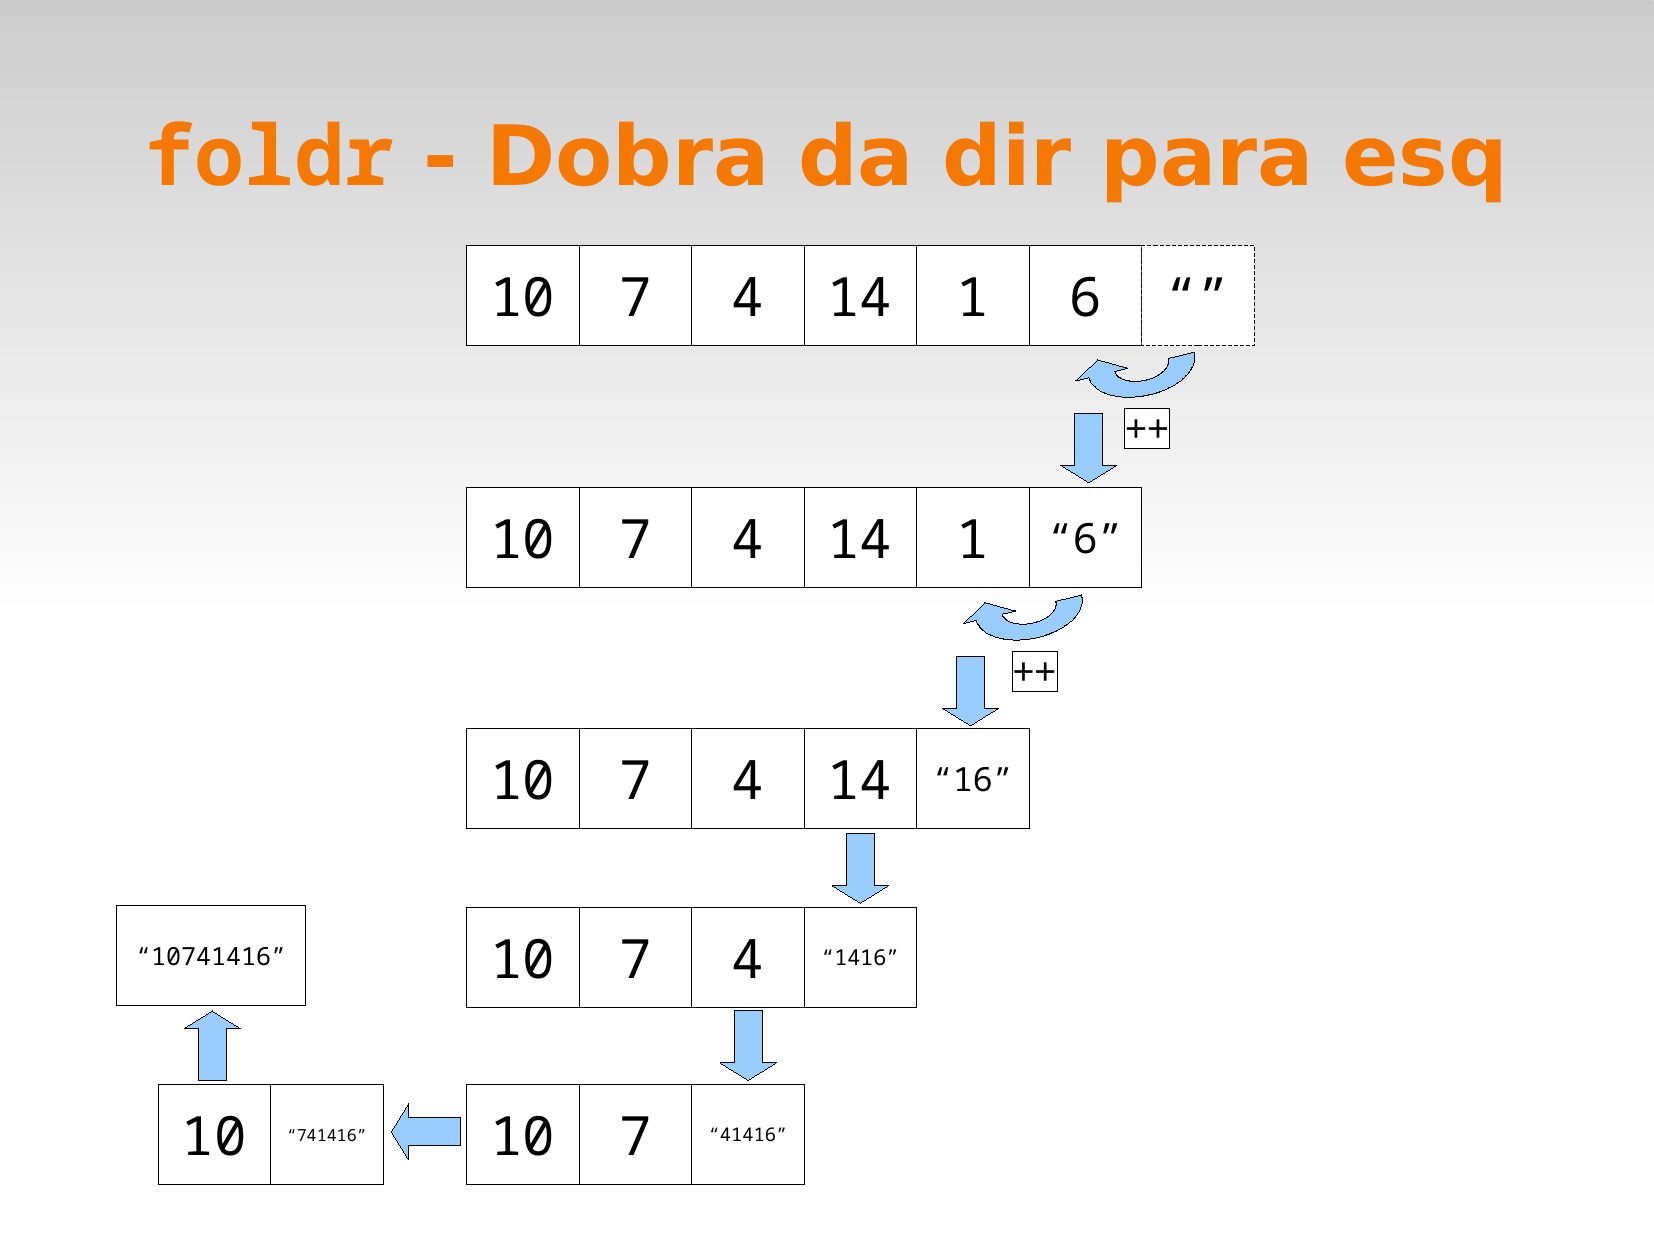

# foldr - Dobra da dir para esq
10
7
4
14
1
6
“”
++
4
14
1
“6”
10
7
++
4
10
7
14
“16”
“10741416”
4
10
7
“1416”
“41416”
10
7
10
“741416”